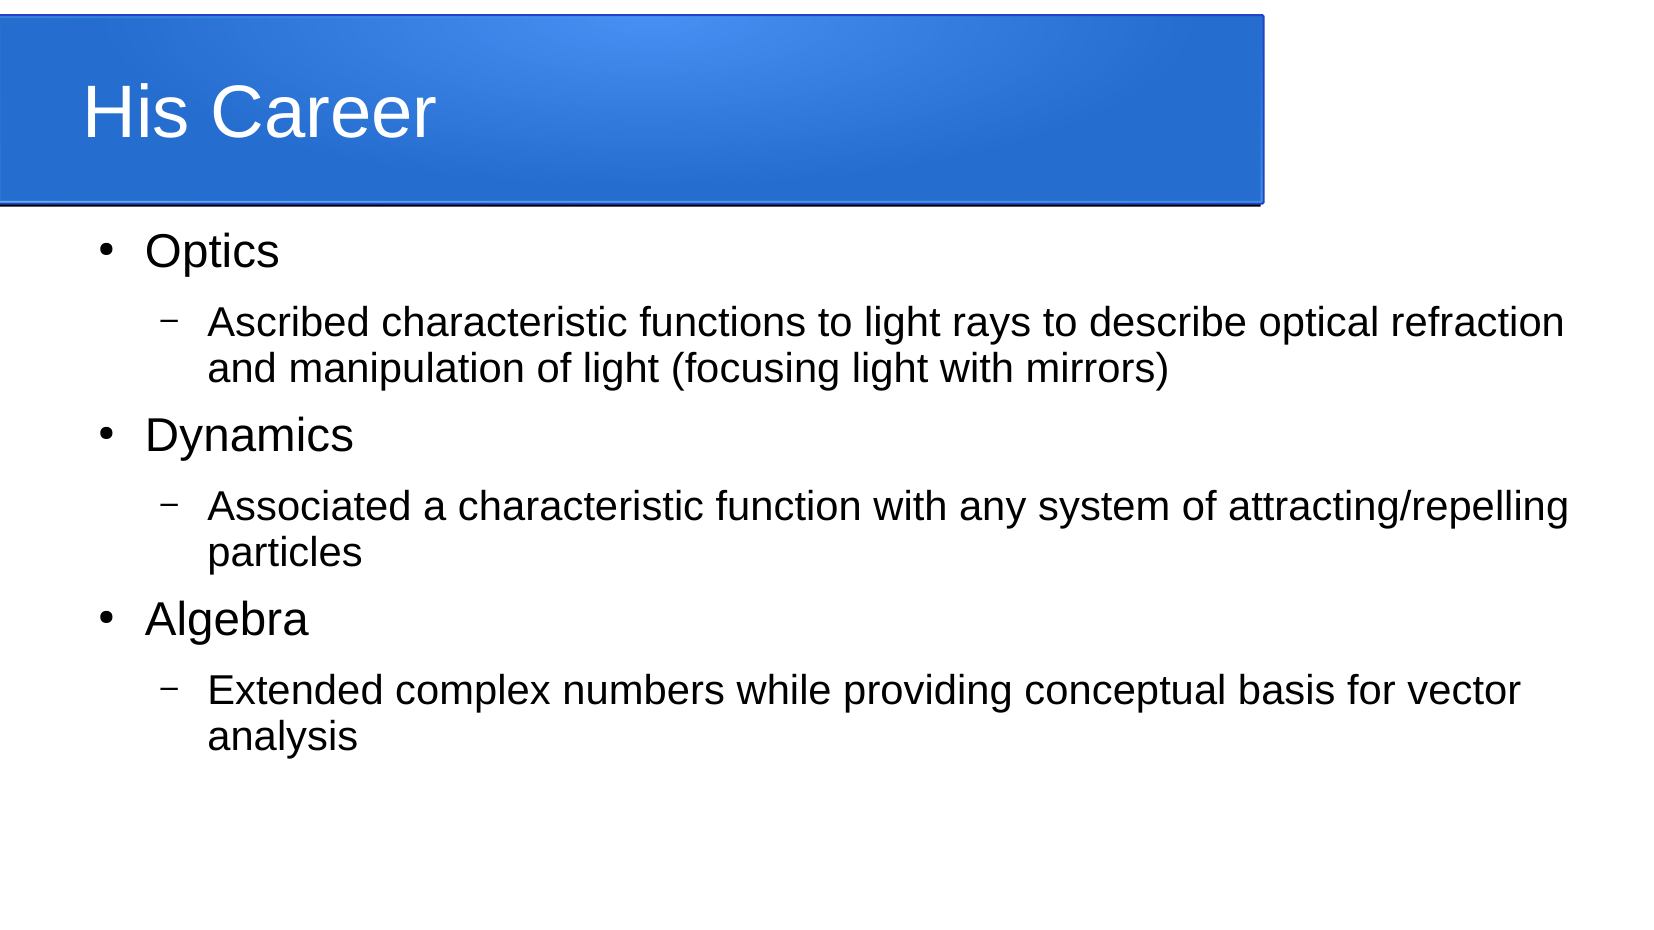

# His Career
Optics
Ascribed characteristic functions to light rays to describe optical refraction and manipulation of light (focusing light with mirrors)
Dynamics
Associated a characteristic function with any system of attracting/repelling particles
Algebra
Extended complex numbers while providing conceptual basis for vector analysis